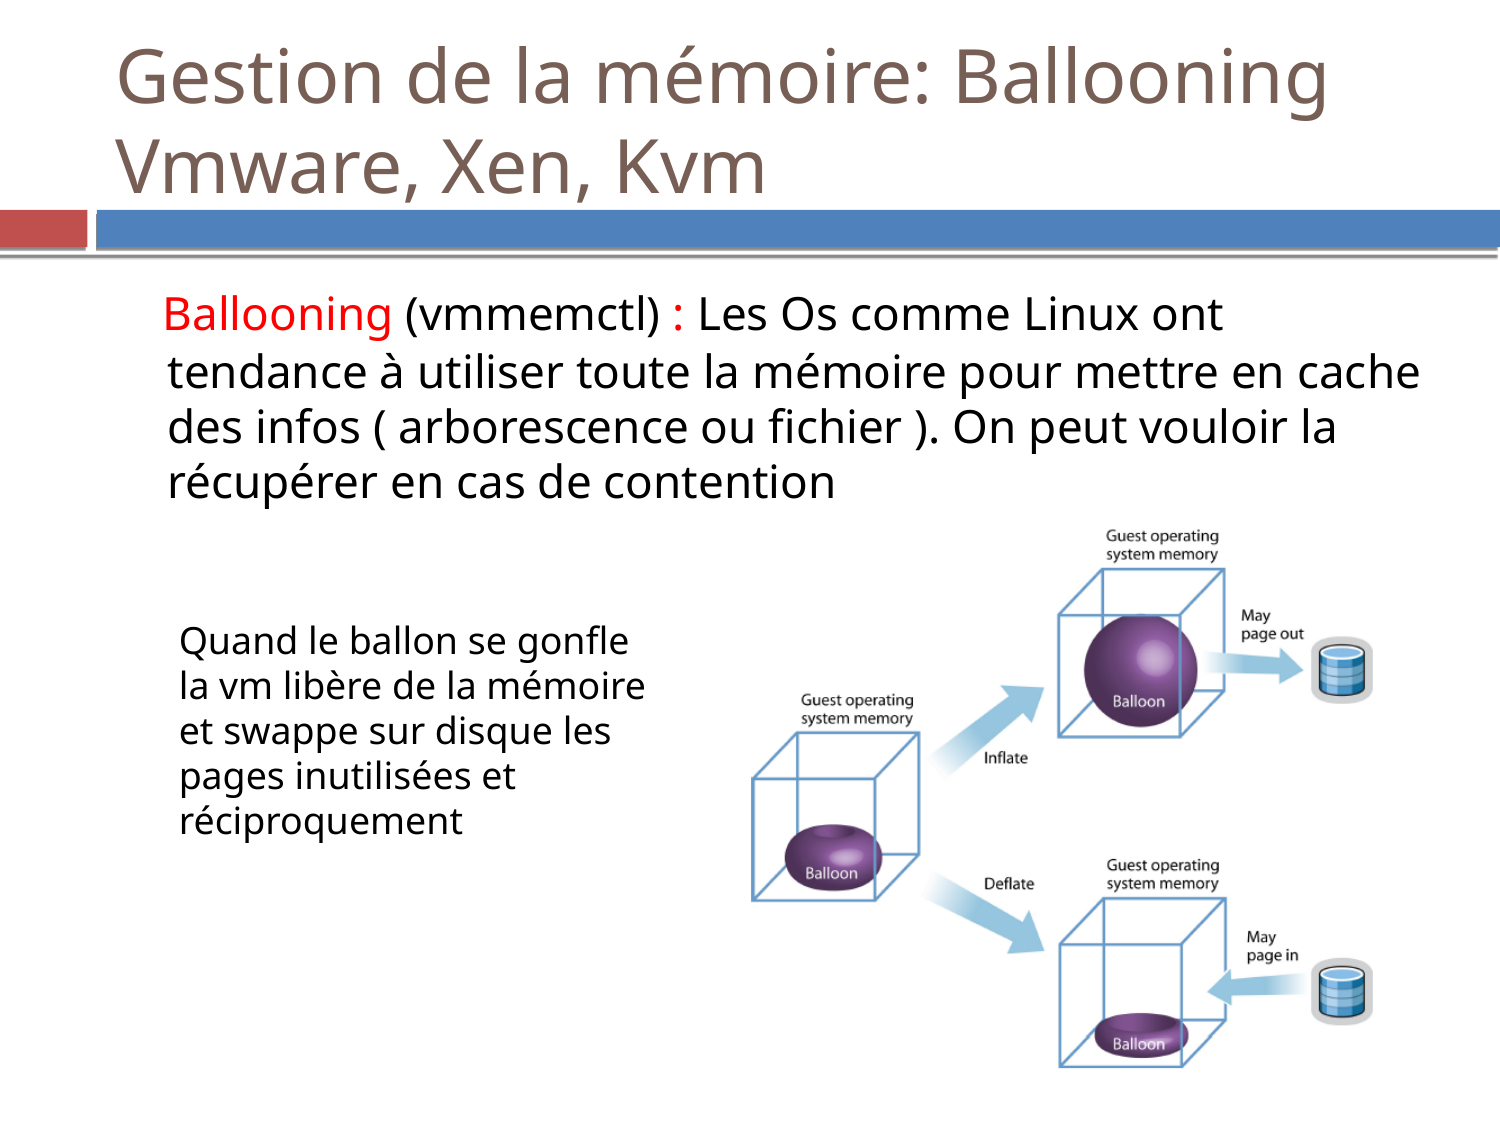

Gestion de la mémoire: Ballooning Vmware, Xen, Kvm
 Ballooning (vmmemctl) : Les Os comme Linux ont tendance à utiliser toute la mémoire pour mettre en cache des infos ( arborescence ou fichier ). On peut vouloir la récupérer en cas de contention
Quand le ballon se gonfle la vm libère de la mémoire et swappe sur disque les pages inutilisées et réciproquement